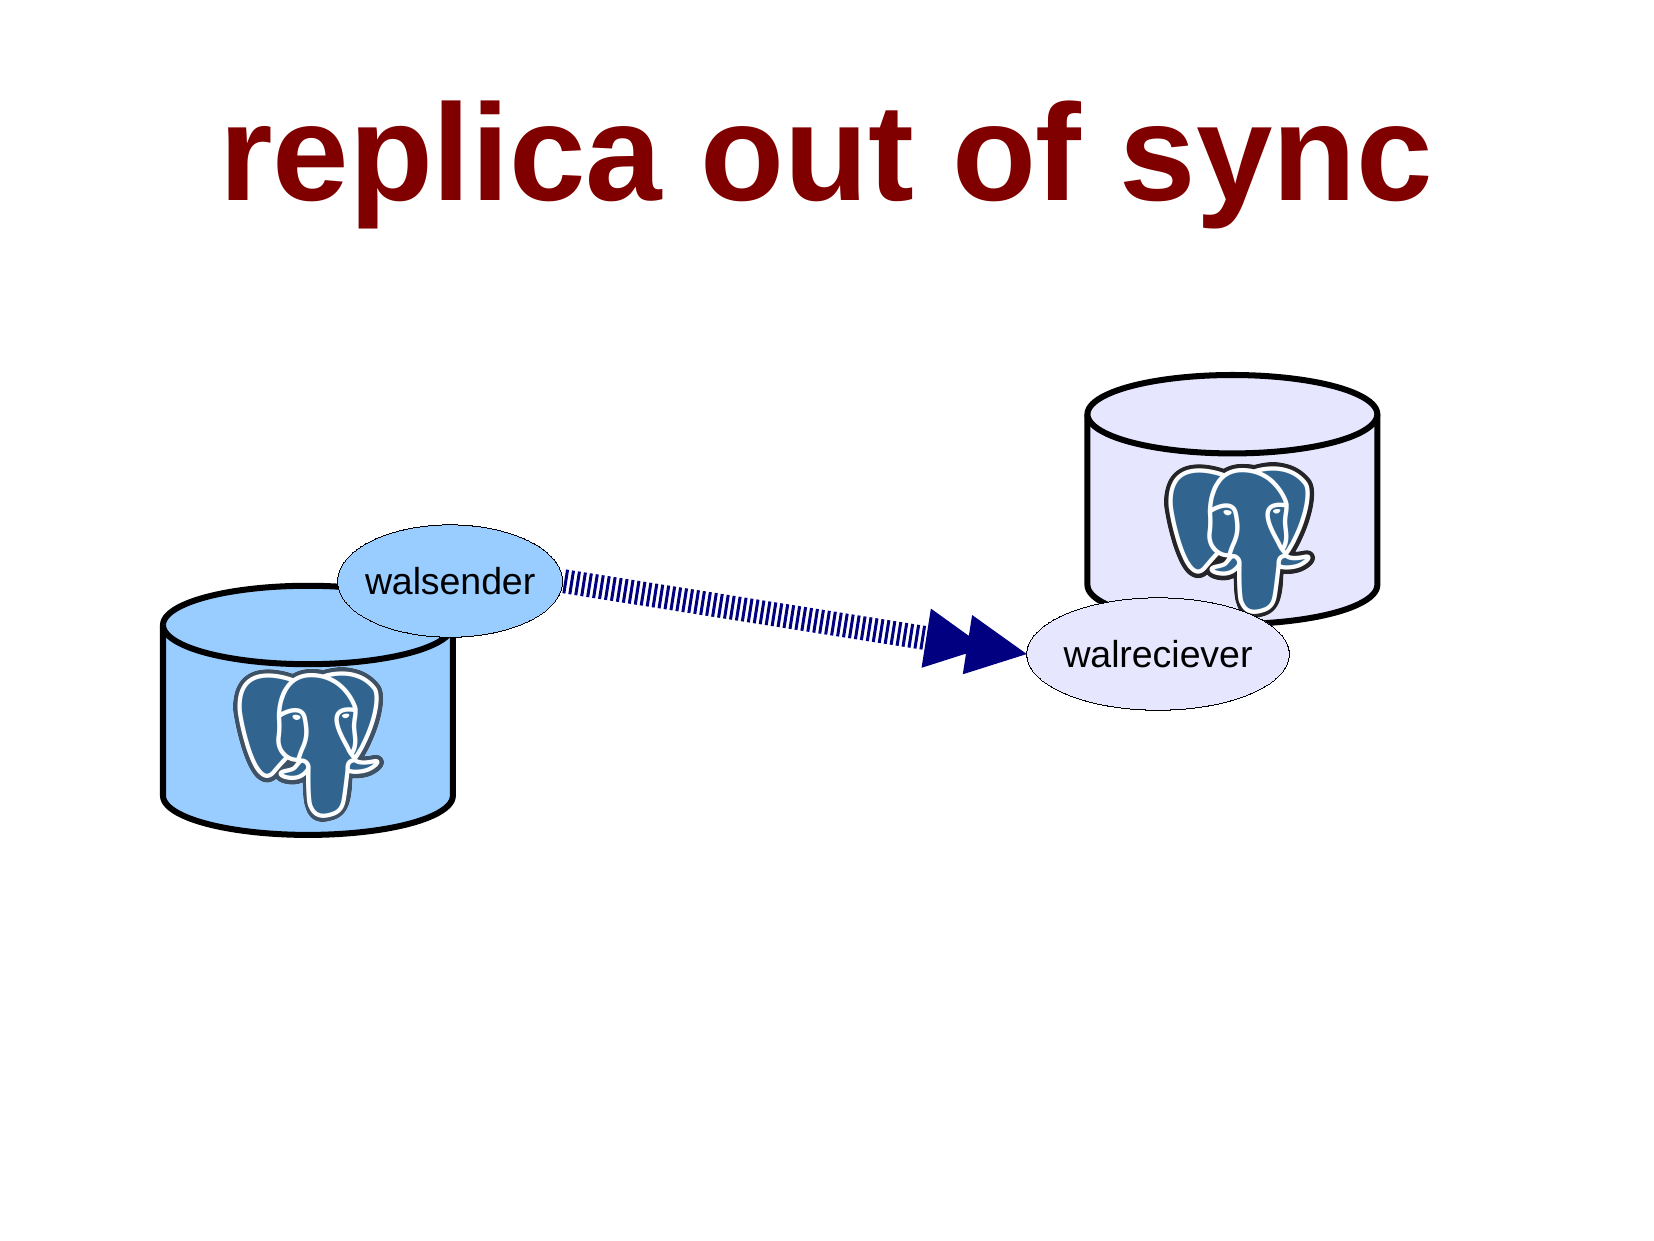

# replica out of sync
walsender
walreciever